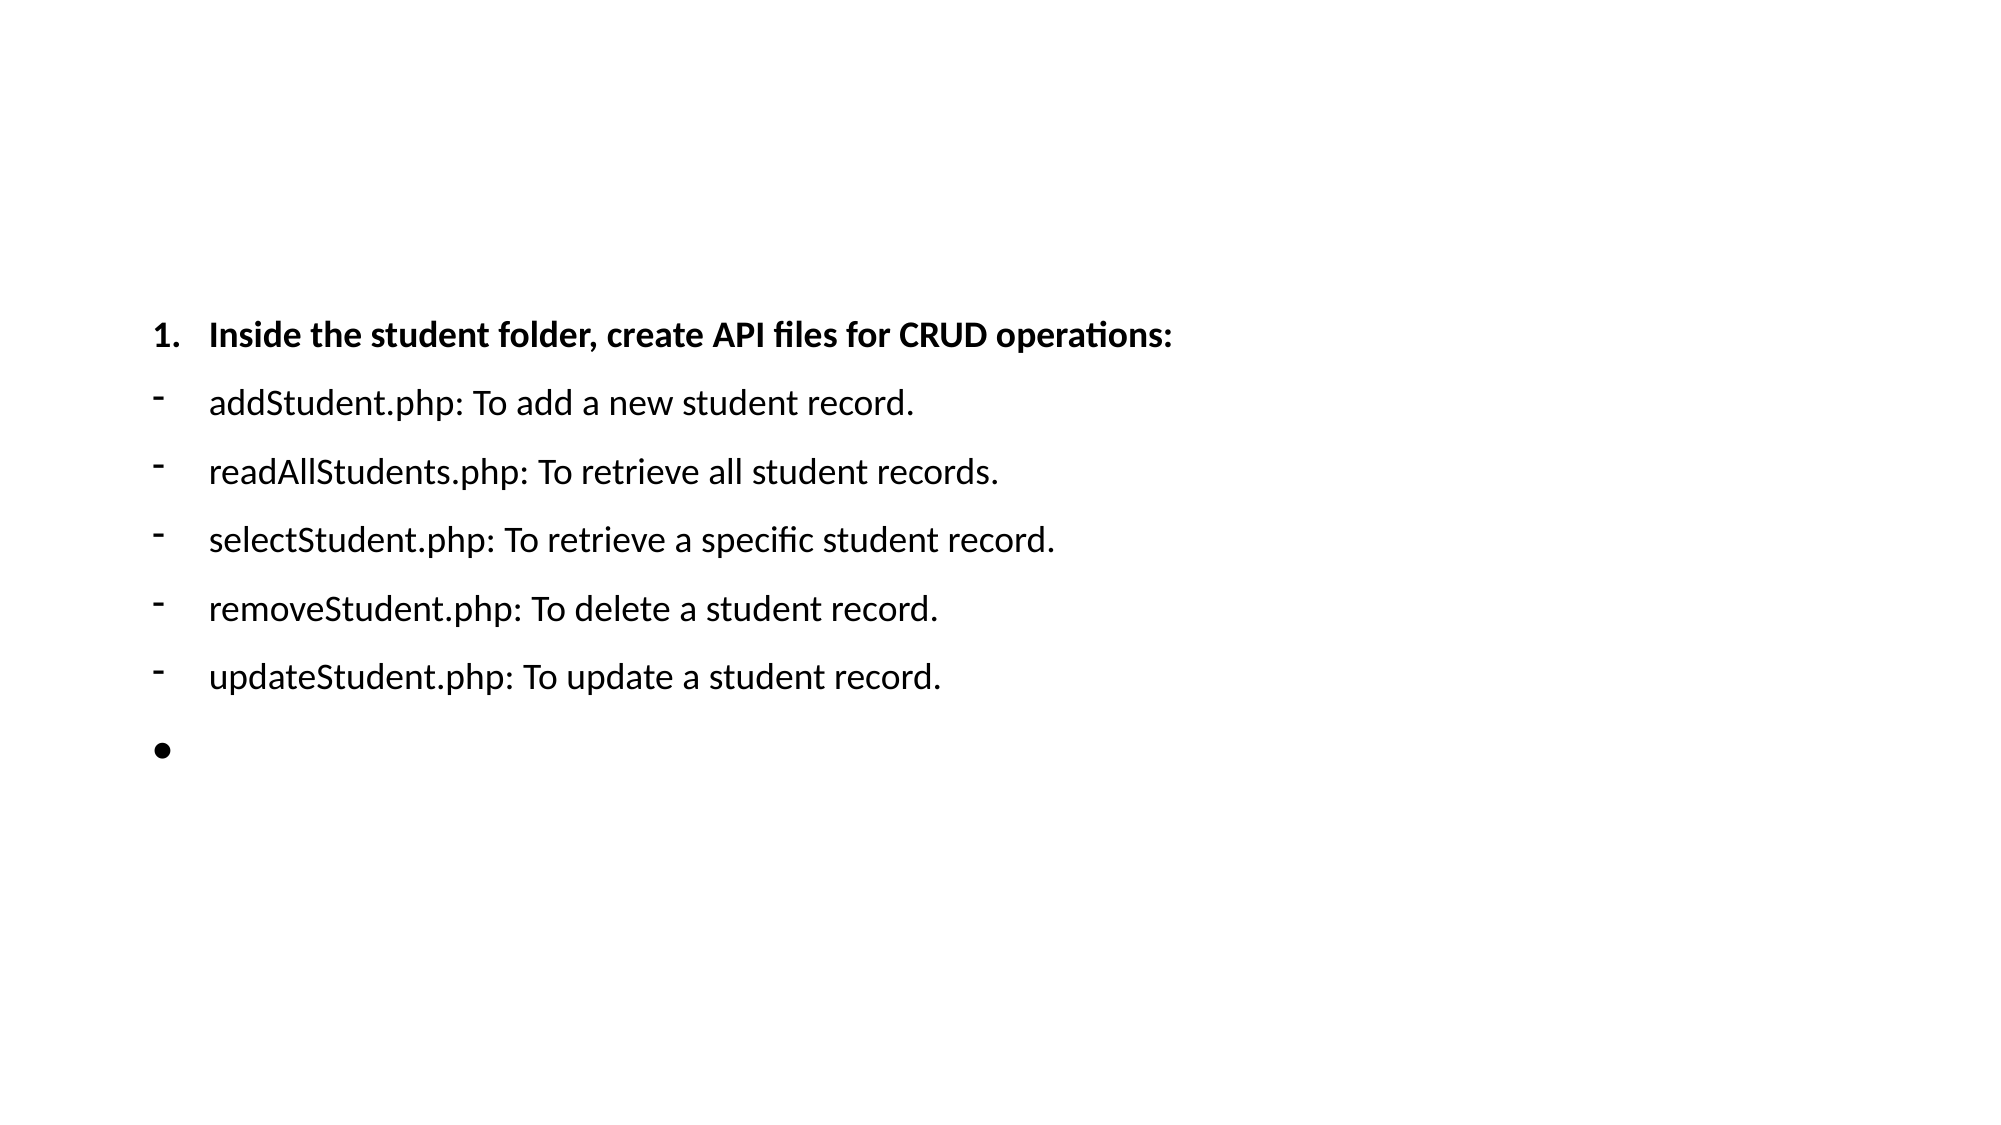

#
Inside the student folder, create API files for CRUD operations:
addStudent.php: To add a new student record.
readAllStudents.php: To retrieve all student records.
selectStudent.php: To retrieve a specific student record.
removeStudent.php: To delete a student record.
updateStudent.php: To update a student record.